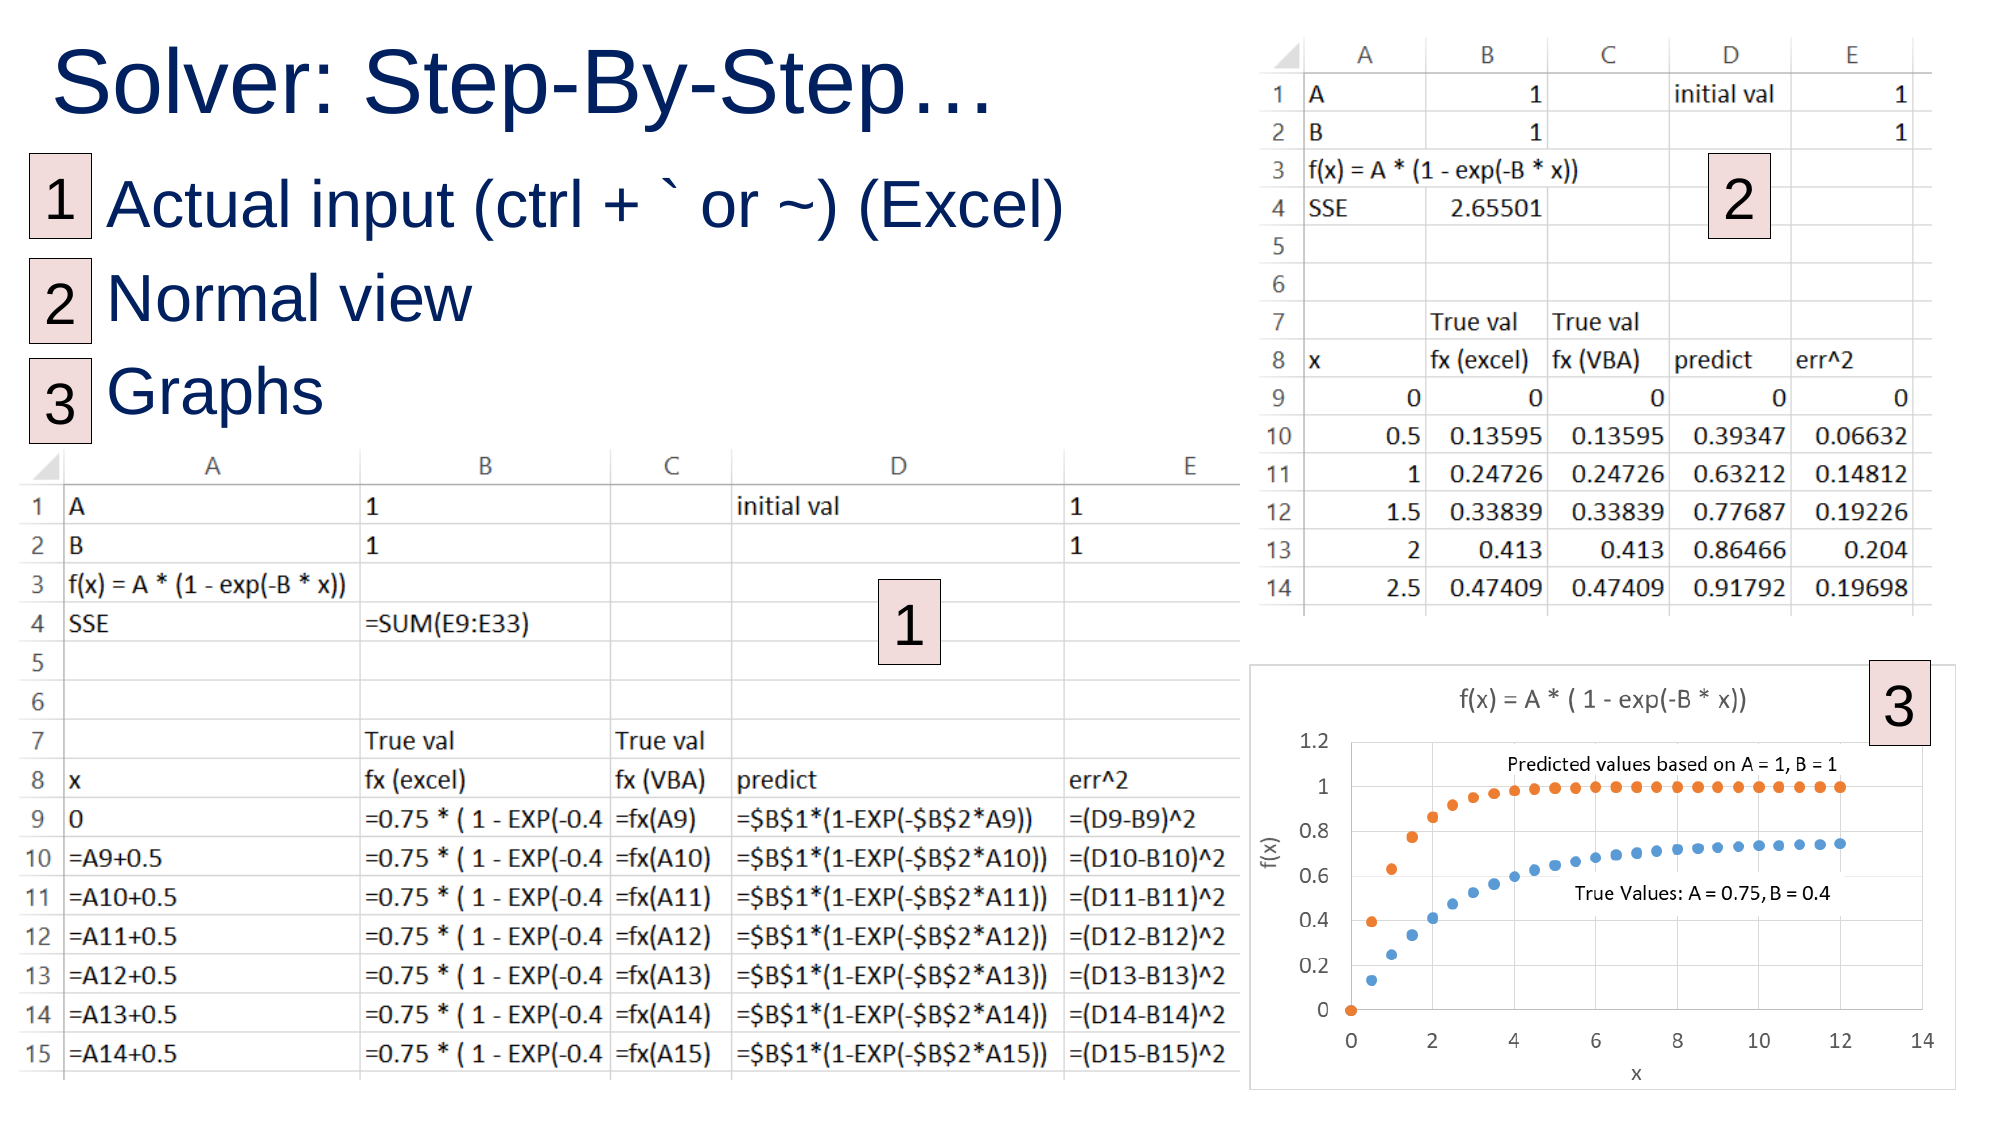

# Solver: Step-By-Step…
1
 Actual input (ctrl + ` or ~) (Excel)
 Normal view
 Graphs
2
2
3
1
3